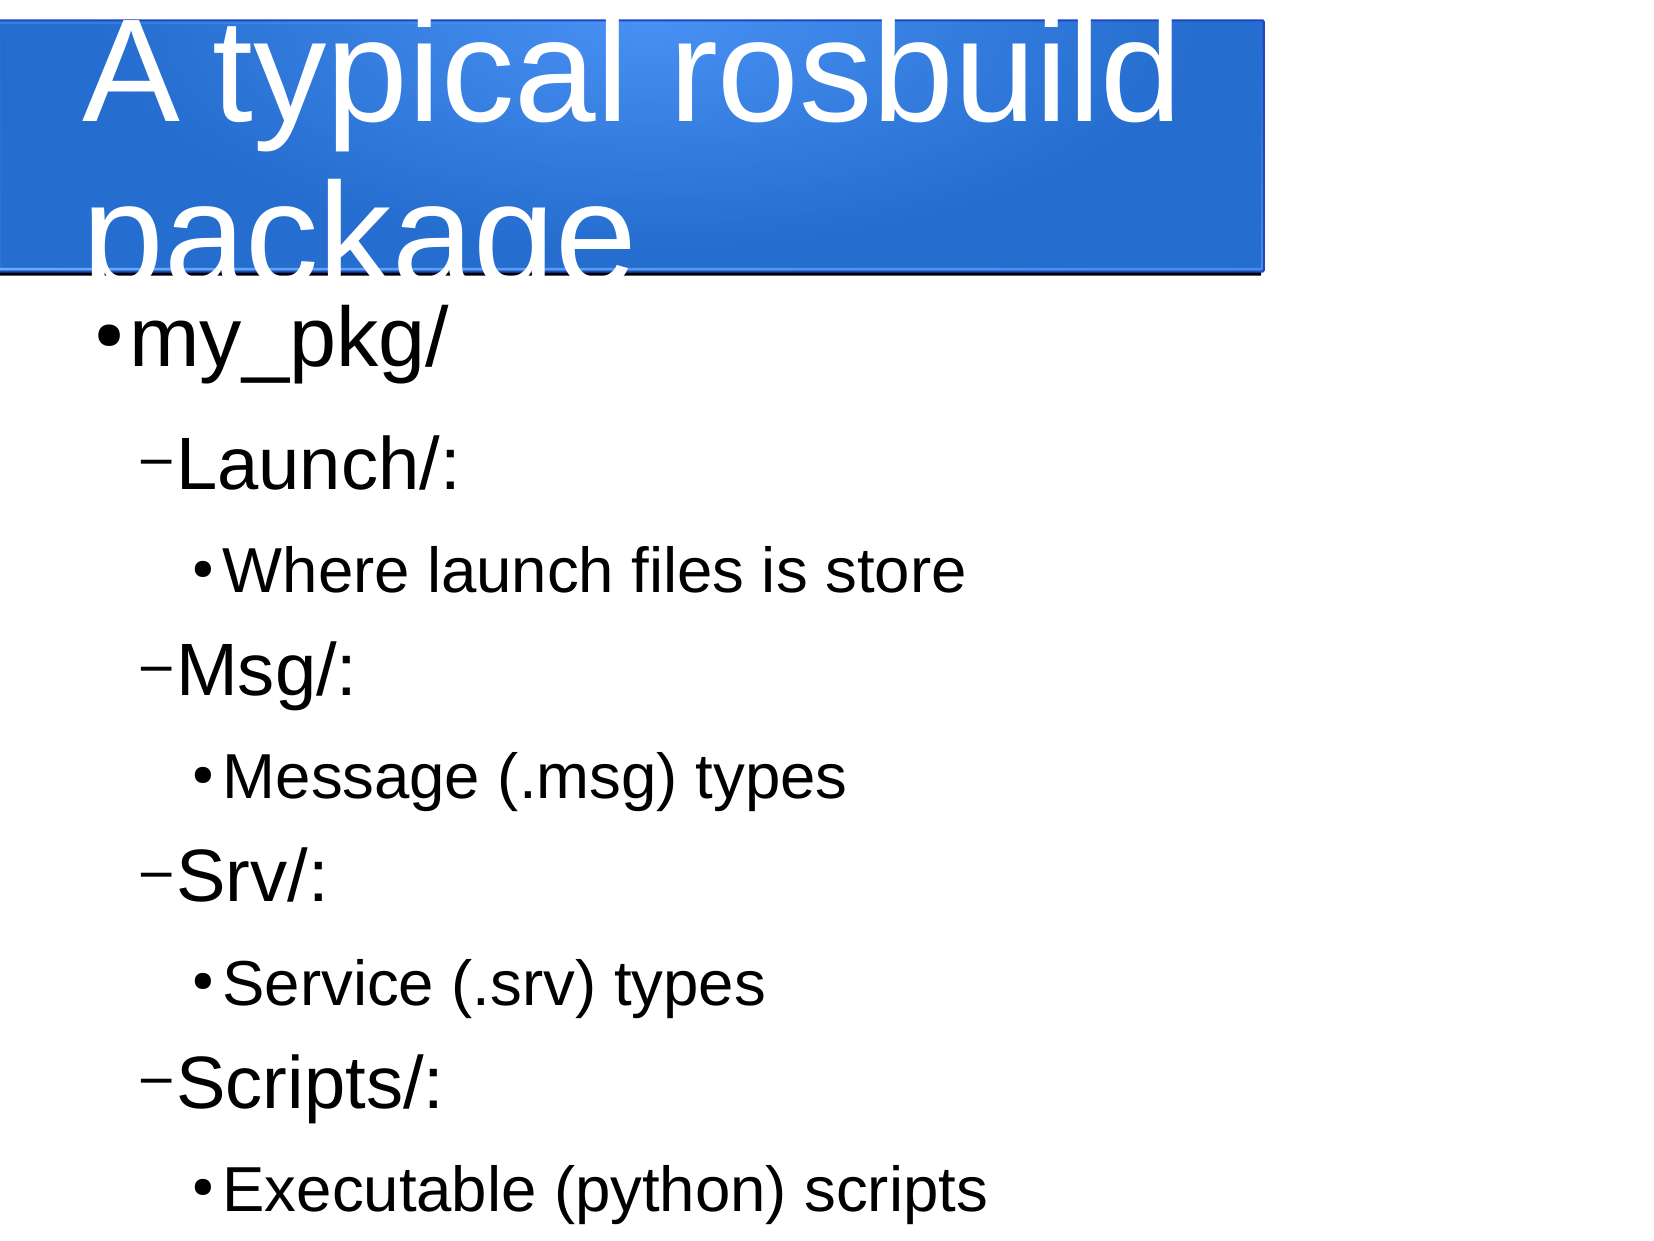

# A typical rosbuild package
my_pkg/
Launch/:
Where launch files is store
Msg/:
Message (.msg) types
Srv/:
Service (.srv) types
Scripts/:
Executable (python) scripts